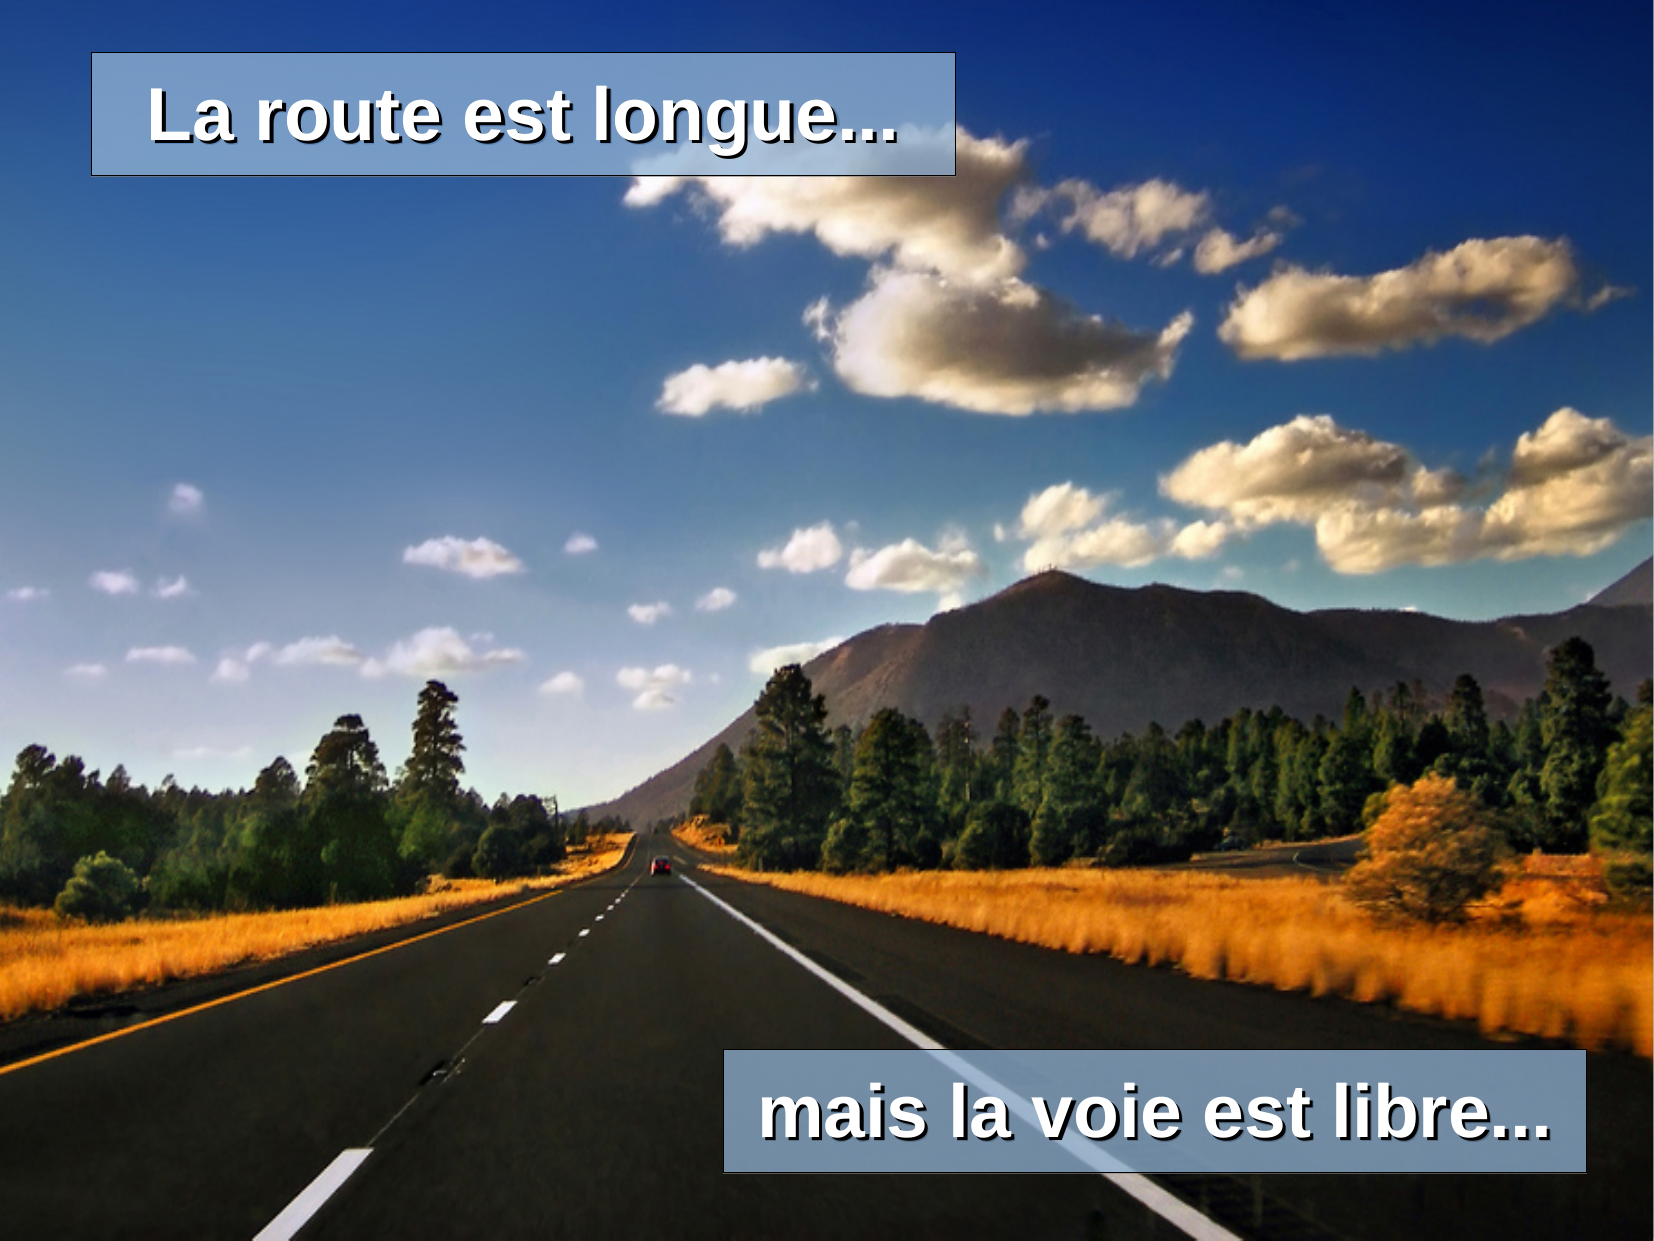

La route est longue...
mais la voie est libre...